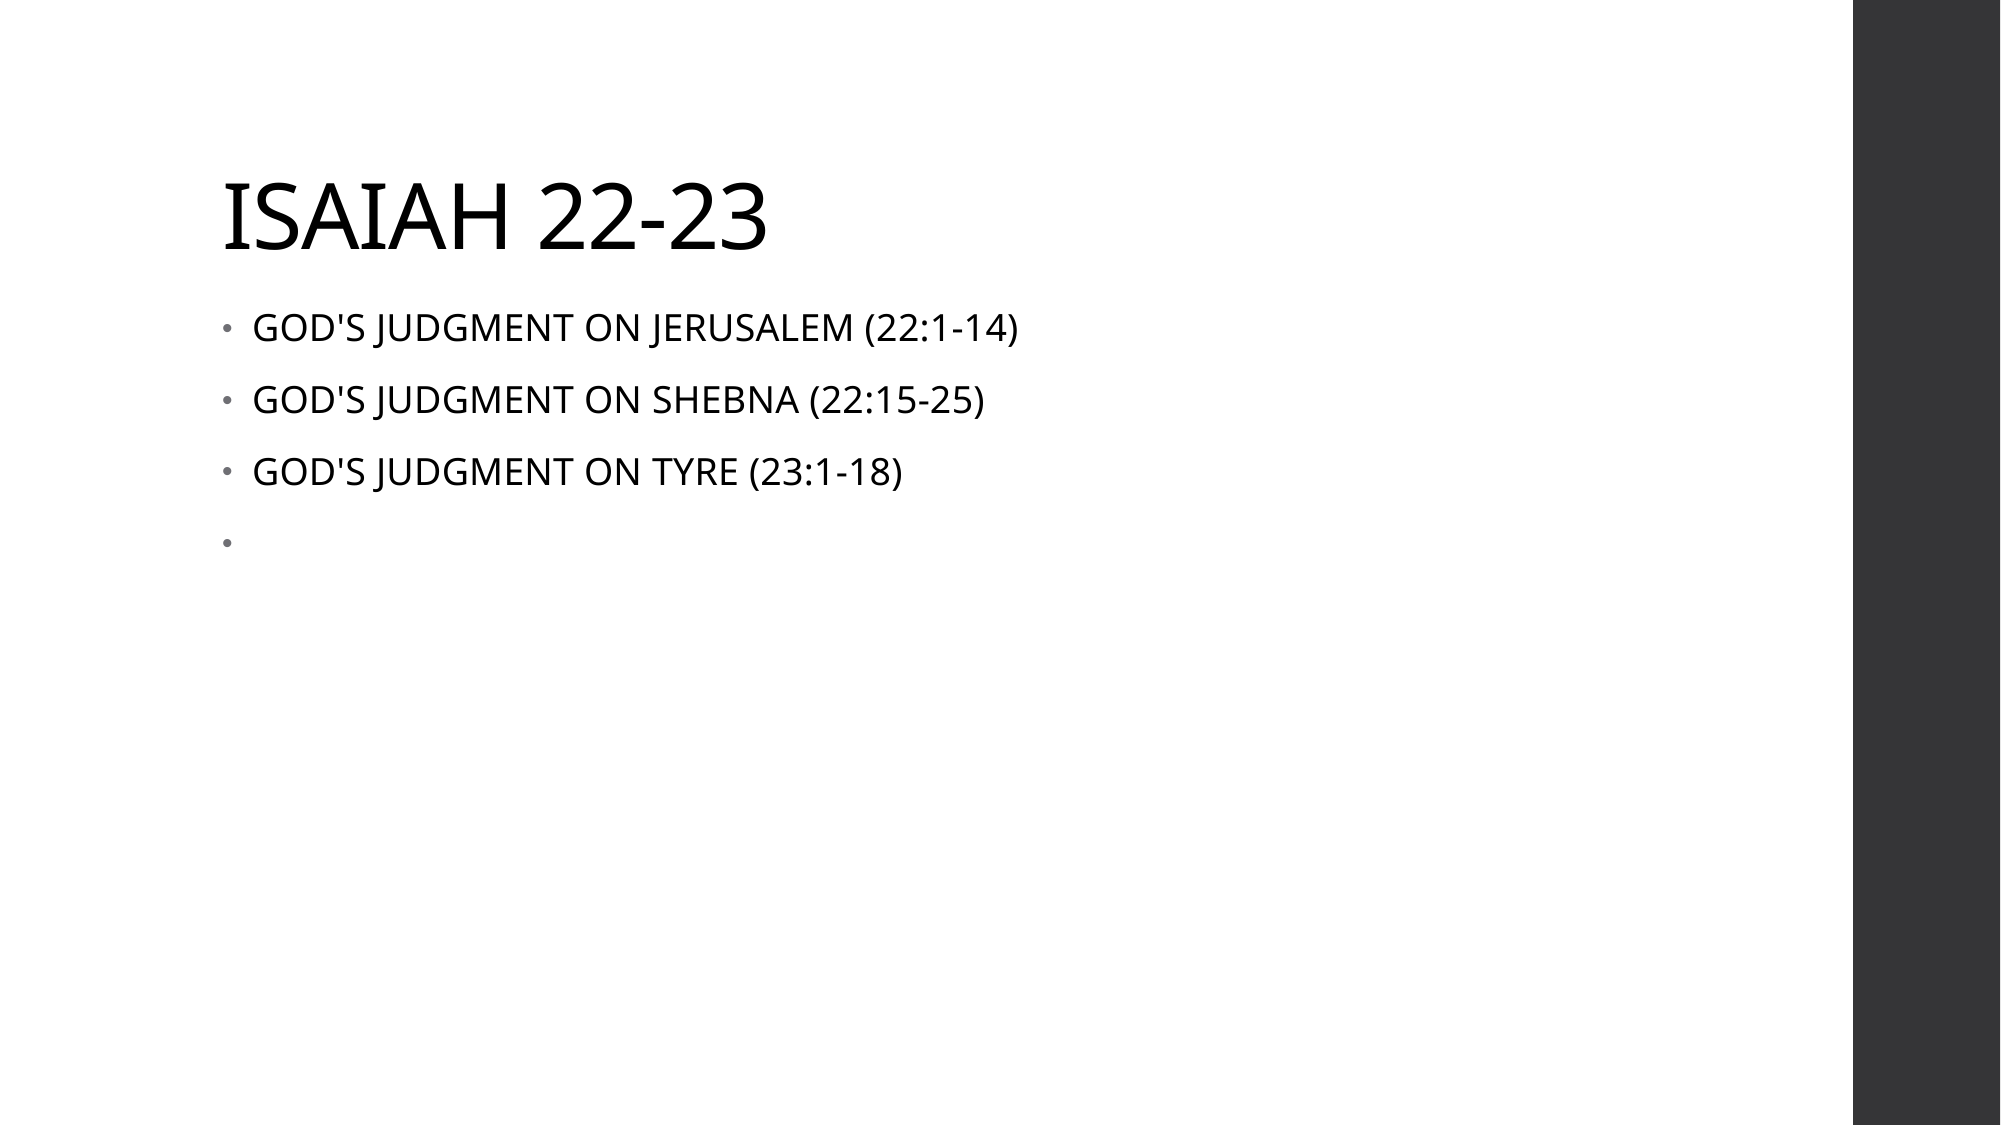

# ISAIAH 22-23
GOD'S JUDGMENT ON JERUSALEM (22:1-14)
GOD'S JUDGMENT ON SHEBNA (22:15-25)
GOD'S JUDGMENT ON TYRE (23:1-18)